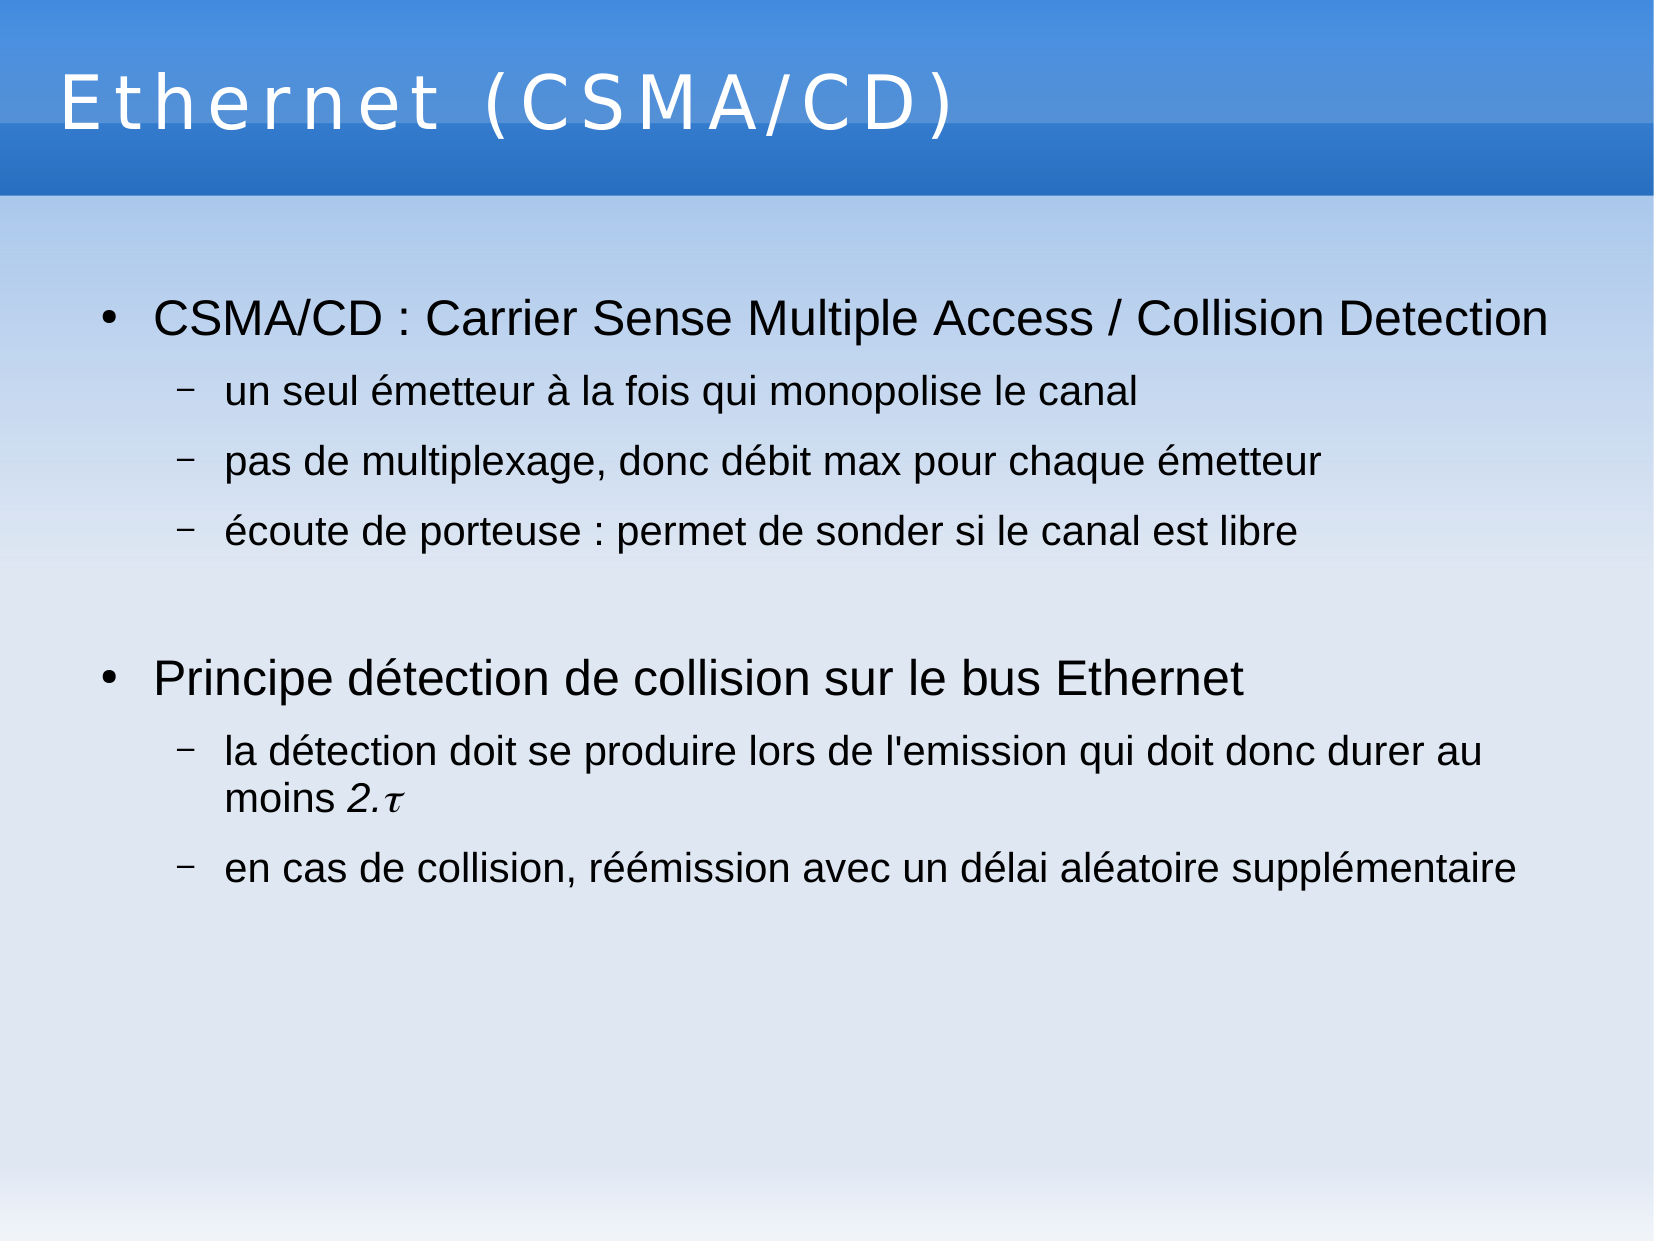

# Ethernet (CSMA/CD)
CSMA/CD : Carrier Sense Multiple Access / Collision Detection
un seul émetteur à la fois qui monopolise le canal
pas de multiplexage, donc débit max pour chaque émetteur
écoute de porteuse : permet de sonder si le canal est libre
Principe détection de collision sur le bus Ethernet
la détection doit se produire lors de l'emission qui doit donc durer au moins 2.
en cas de collision, réémission avec un délai aléatoire supplémentaire